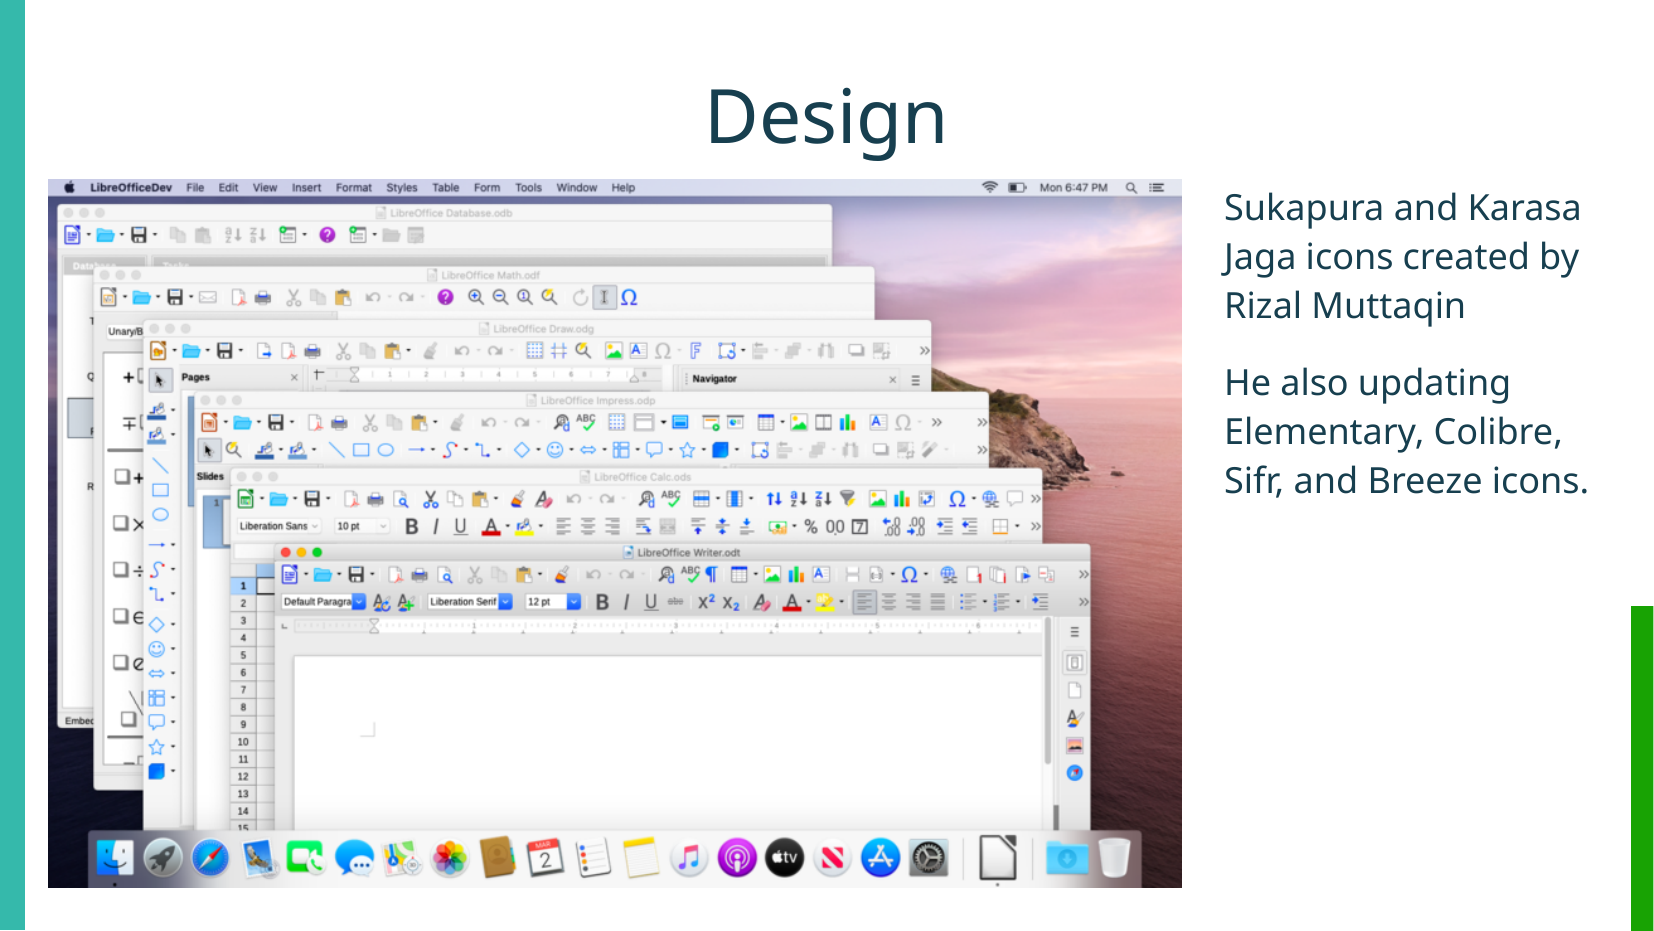

# Design
Sukapura and Karasa Jaga icons created by Rizal Muttaqin
He also updating Elementary, Colibre, Sifr, and Breeze icons.